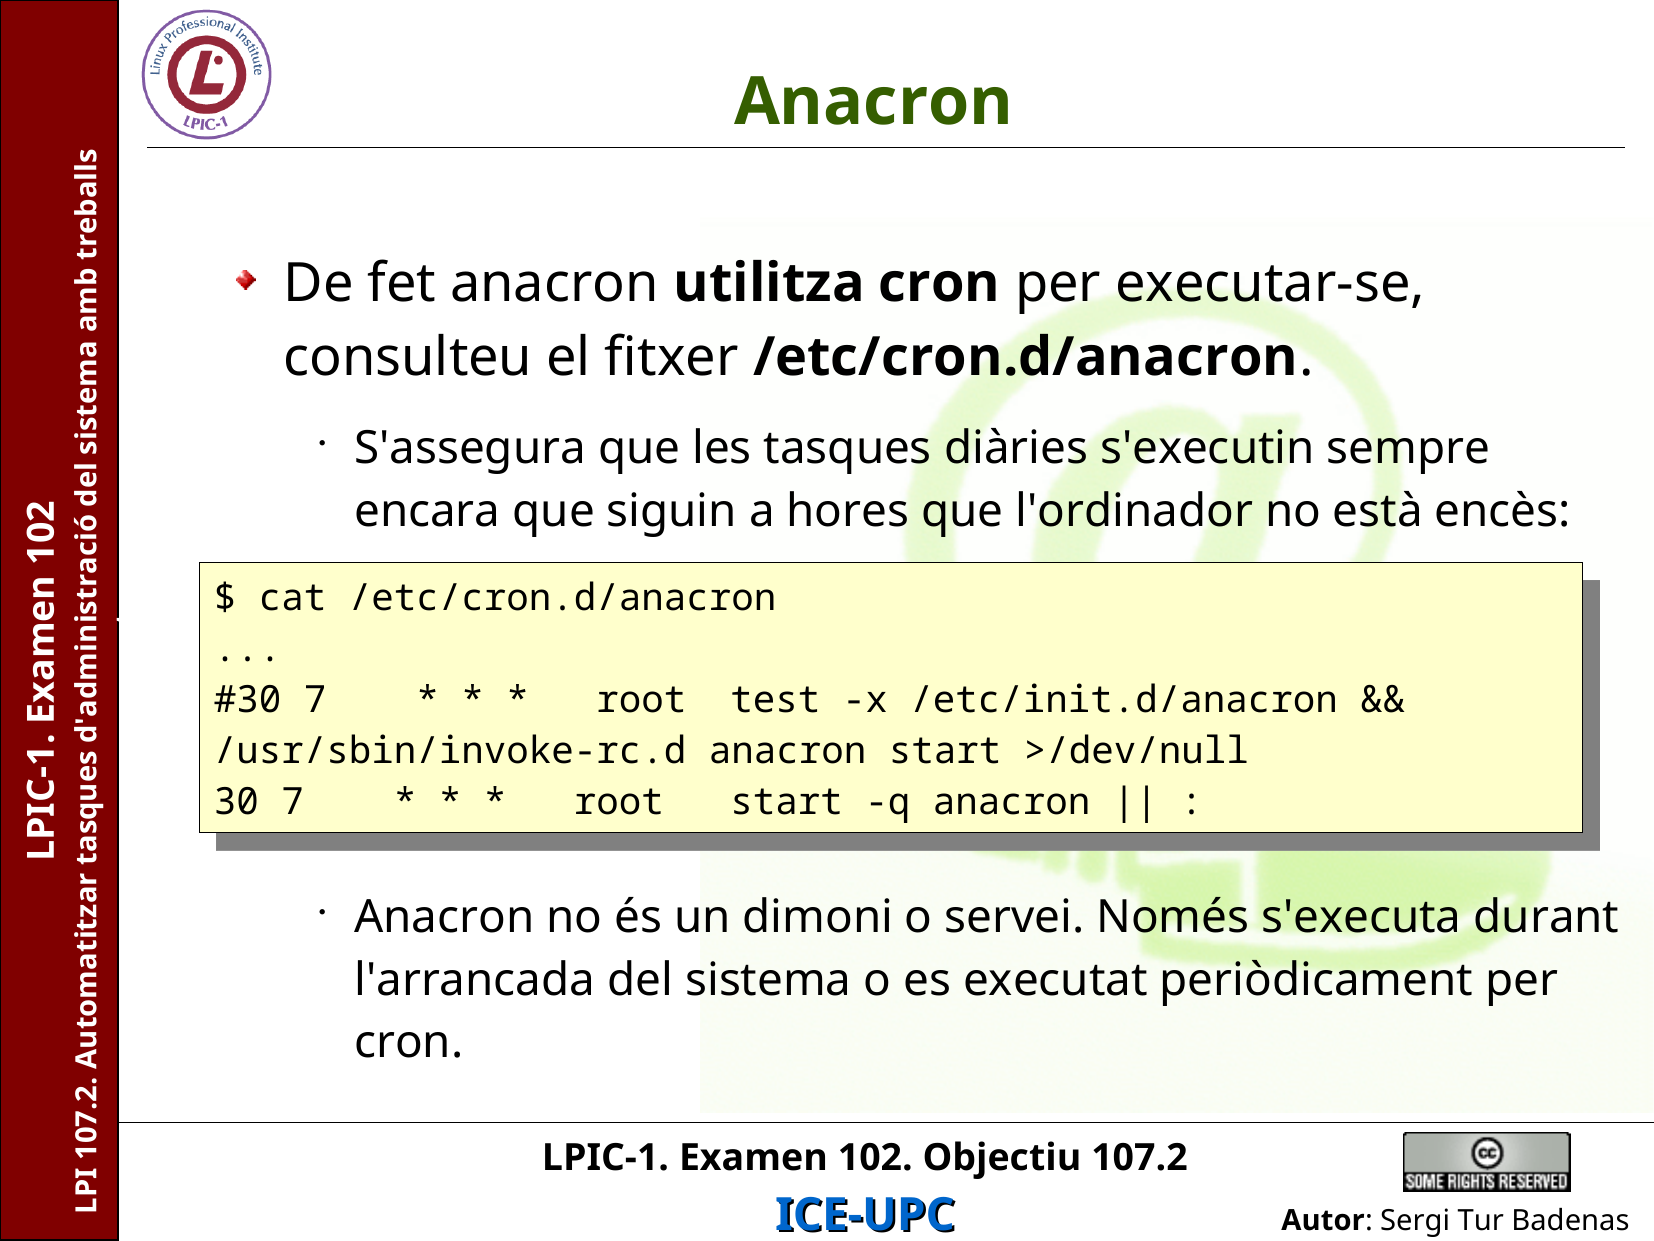

# Anacron
De fet anacron utilitza cron per executar-se, consulteu el fitxer /etc/cron.d/anacron.
S'assegura que les tasques diàries s'executin sempre encara que siguin a hores que l'ordinador no està encès:
Anacron no és un dimoni o servei. Només s'executa durant l'arrancada del sistema o es executat periòdicament per cron.
$ cat /etc/cron.d/anacron
...
#30 7 * * * root	test -x /etc/init.d/anacron && /usr/sbin/invoke-rc.d anacron start >/dev/null
30 7 * * * root	start -q anacron || :